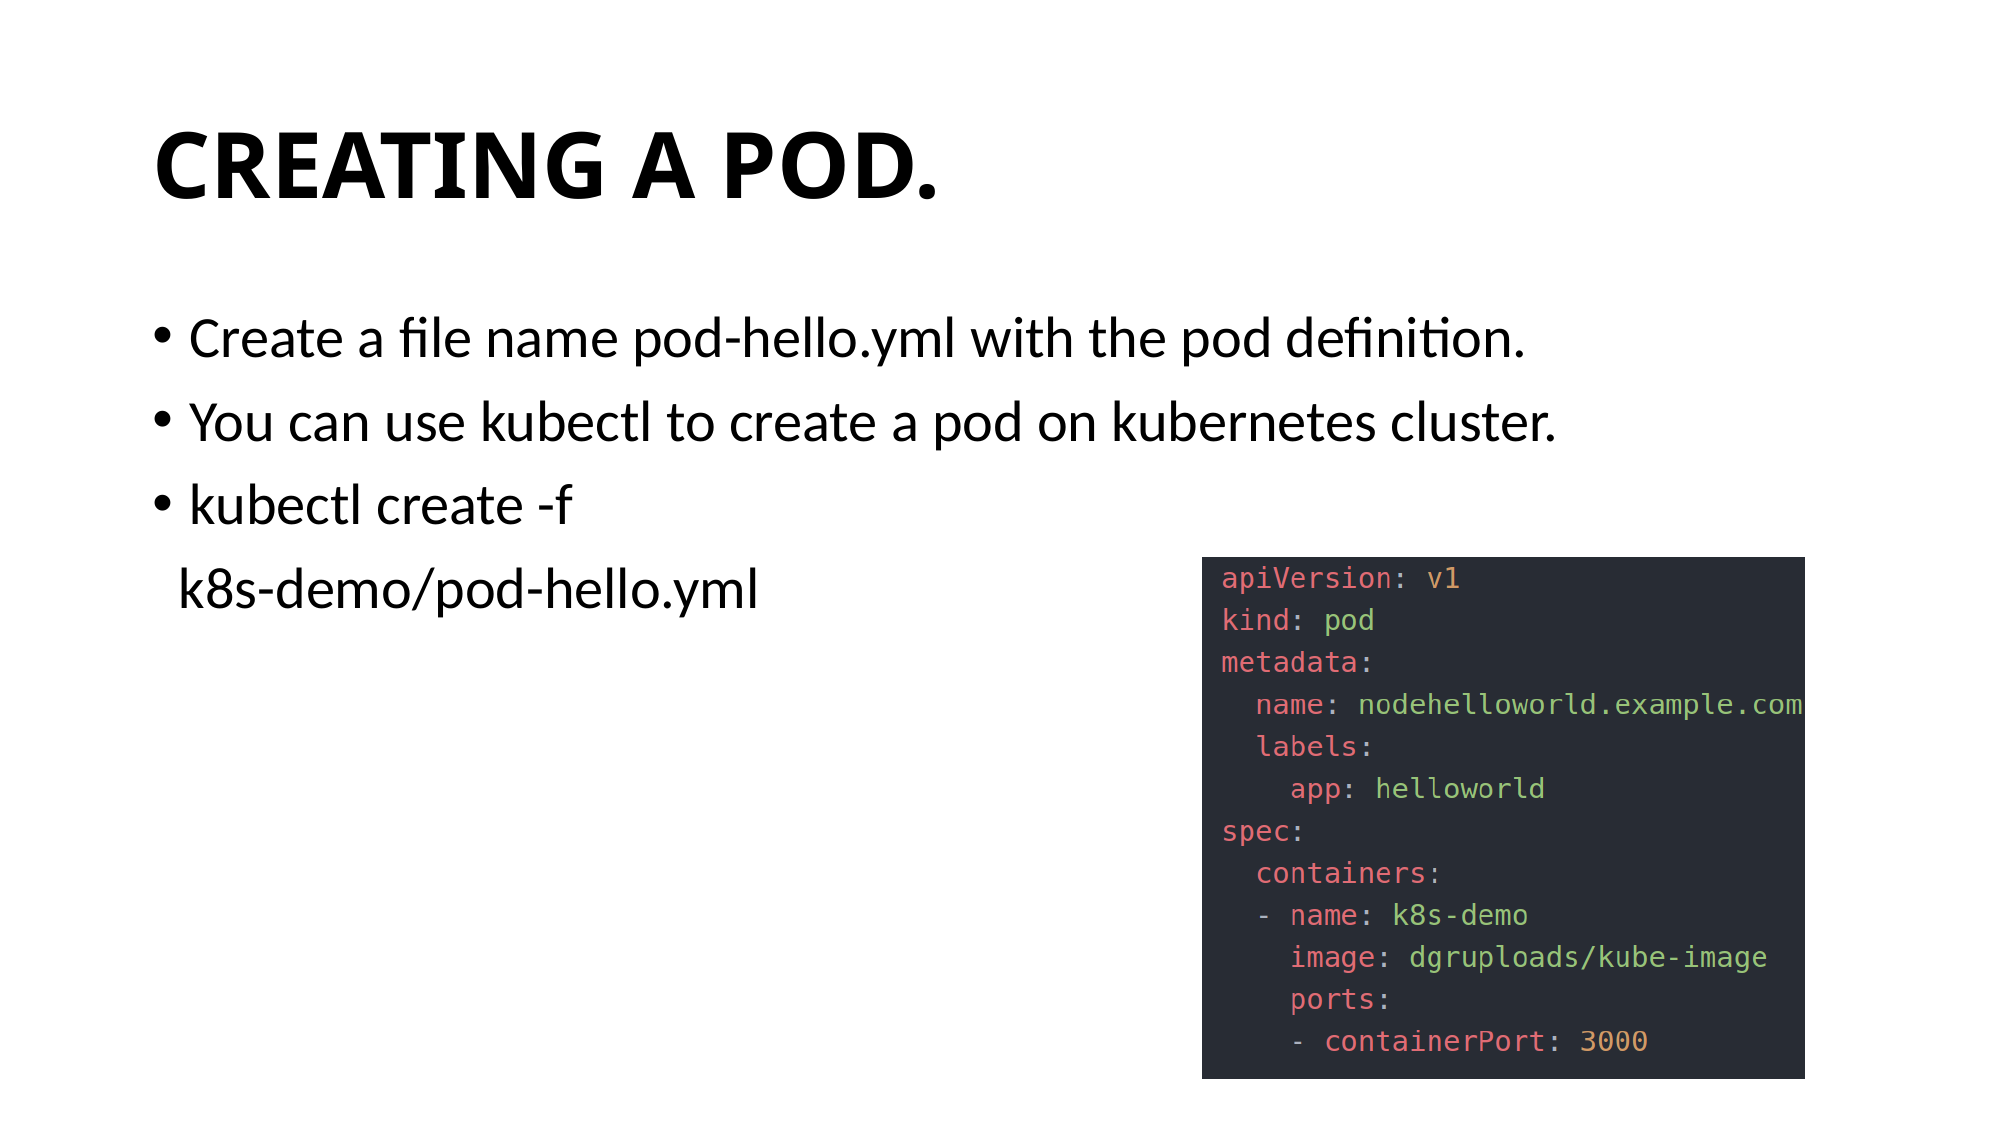

# CREATING A POD.
Create a file name pod-hello.yml with the pod definition.
You can use kubectl to create a pod on kubernetes cluster.
kubectl create -f
 k8s-demo/pod-hello.yml